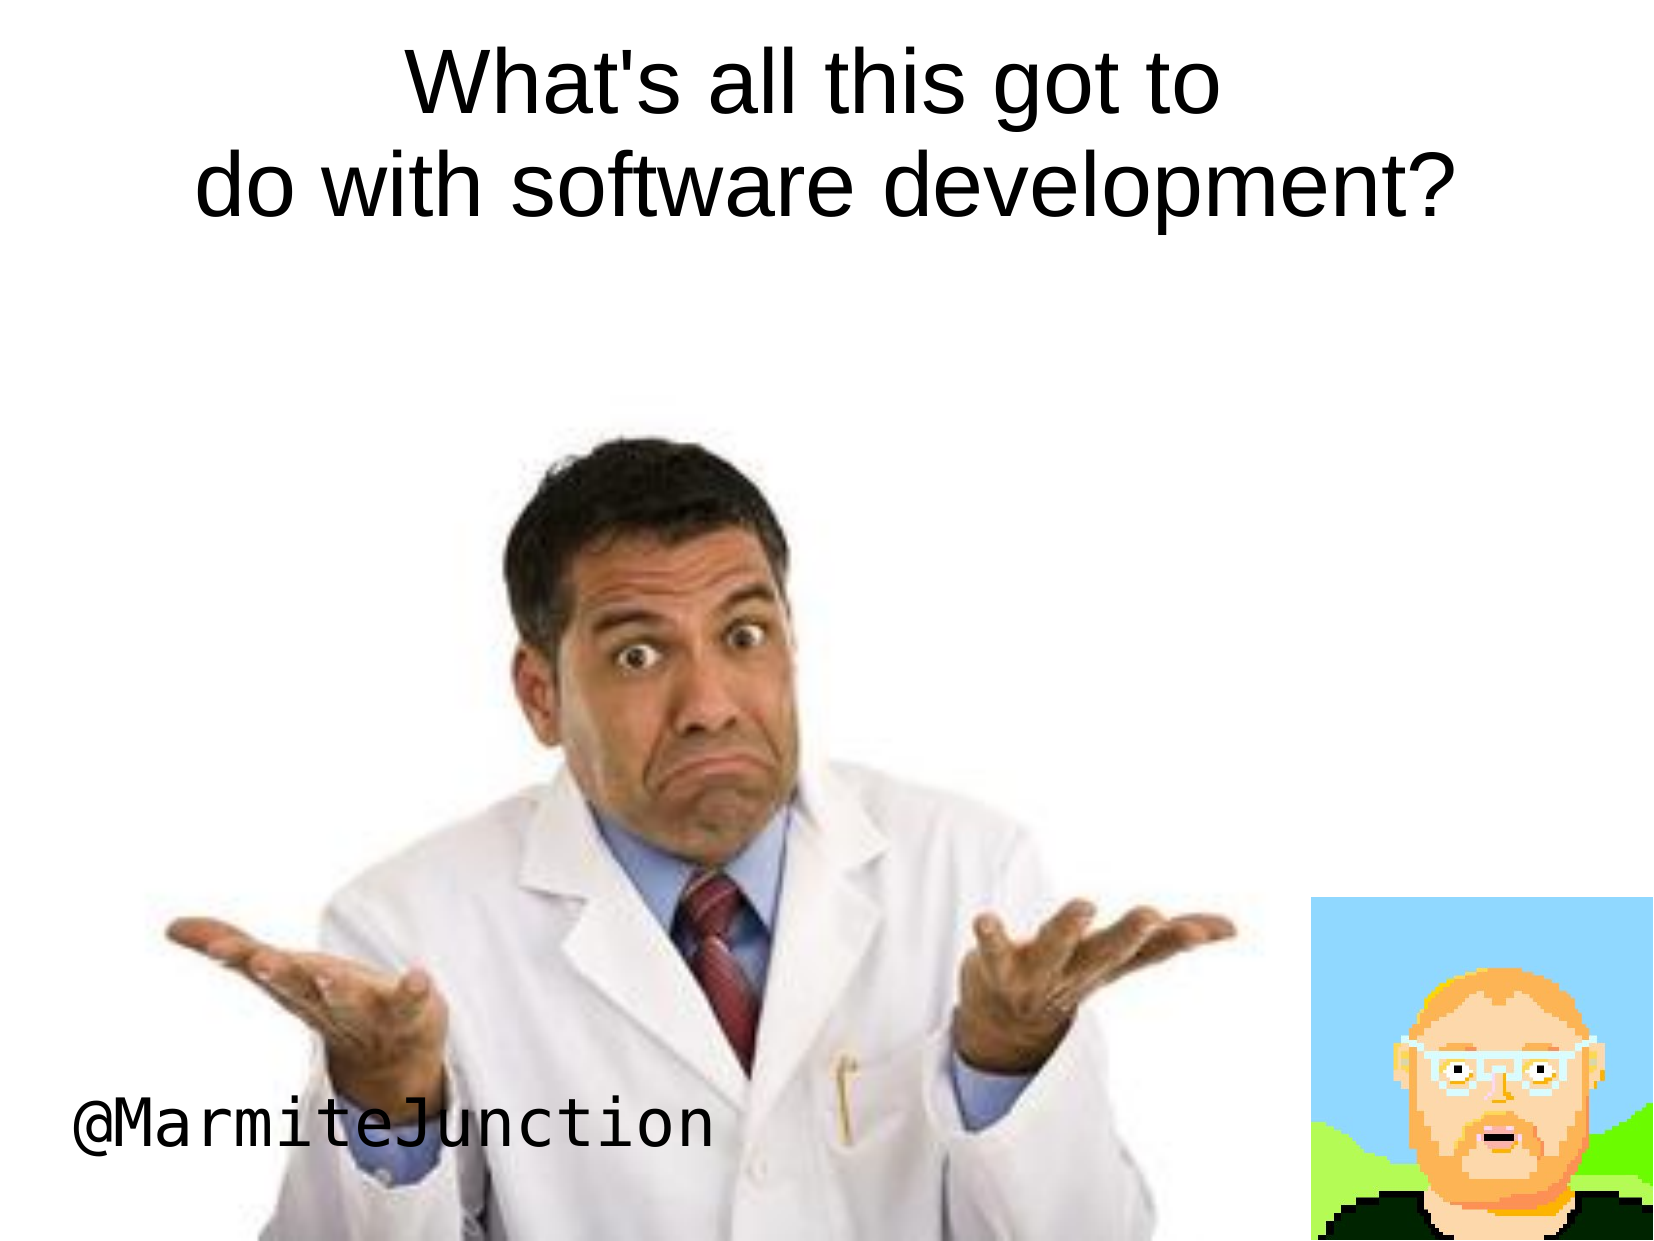

What's all this got to
do with software development?
@MarmiteJunction